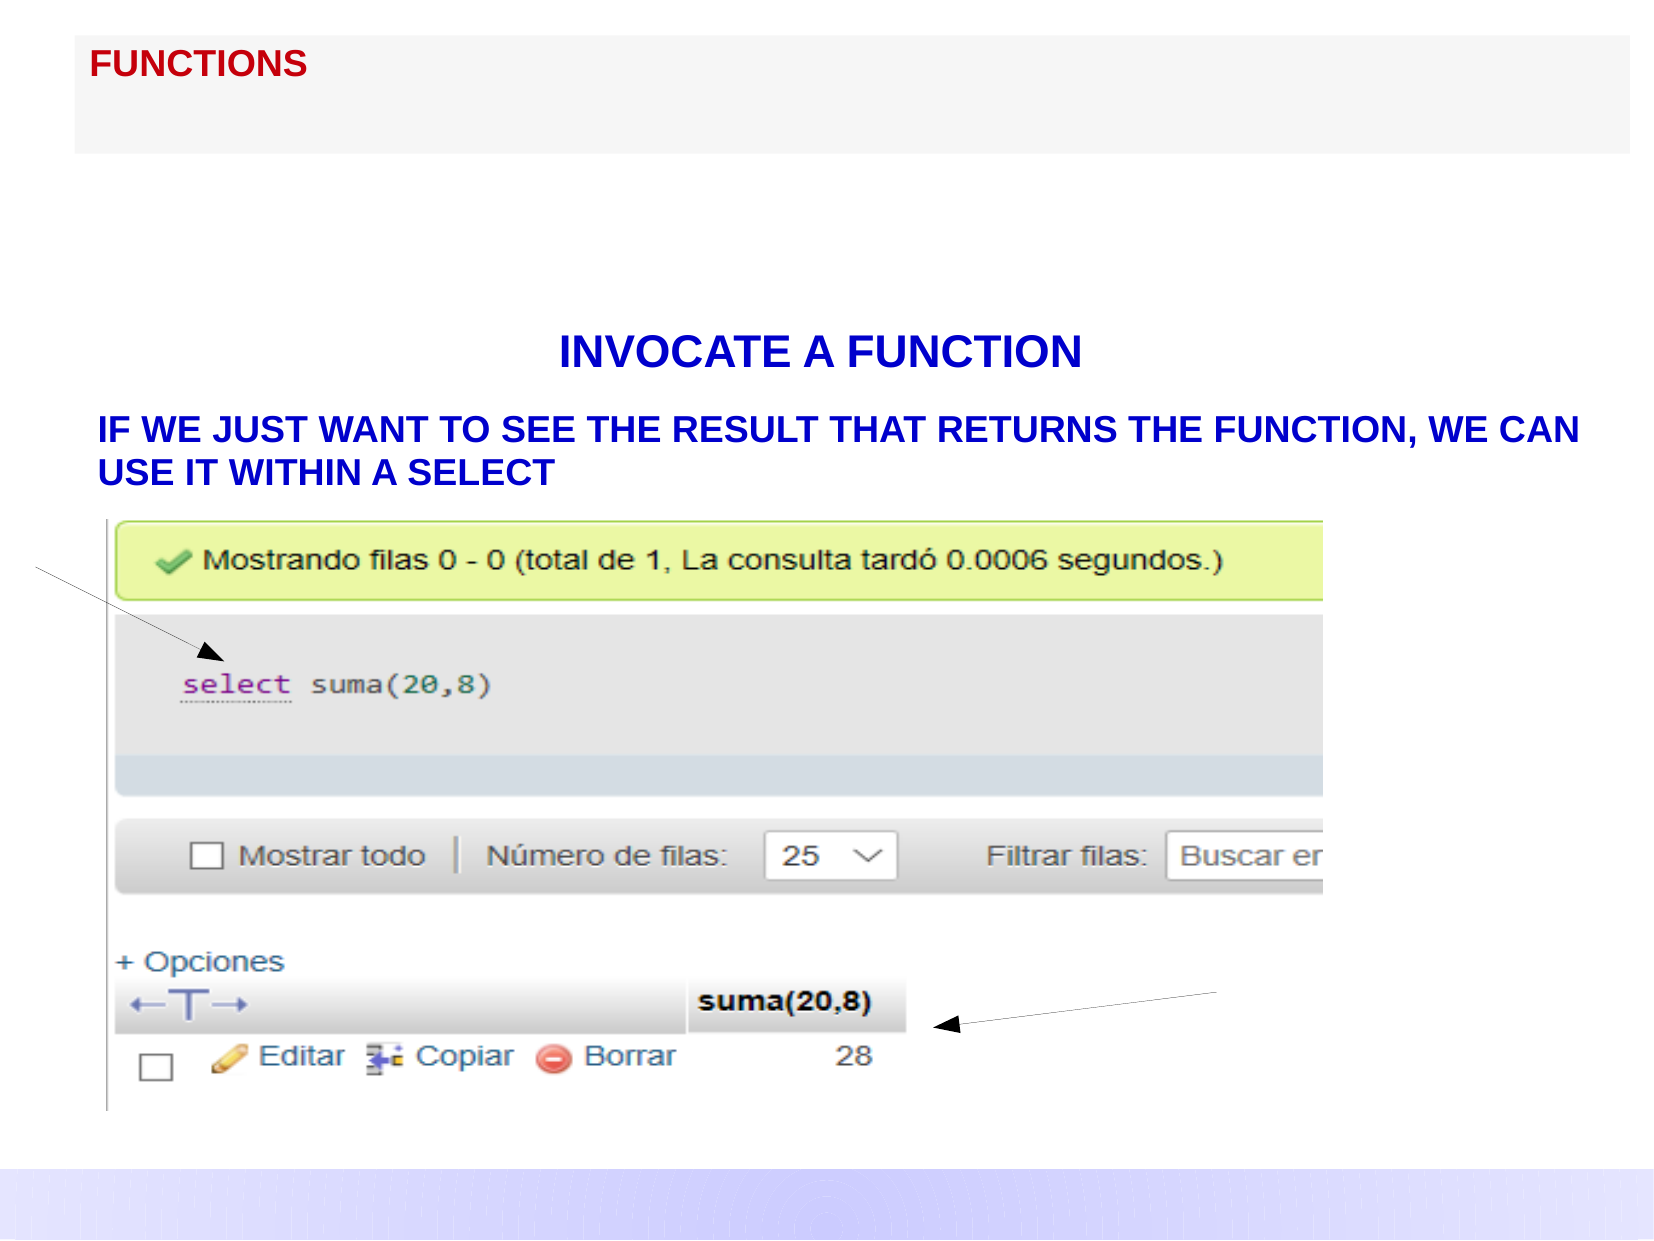

FUNCTIONS
INVOCATE A FUNCTION
IF WE JUST WANT TO SEE THE RESULT THAT RETURNS THE FUNCTION, WE CAN USE IT WITHIN A SELECT